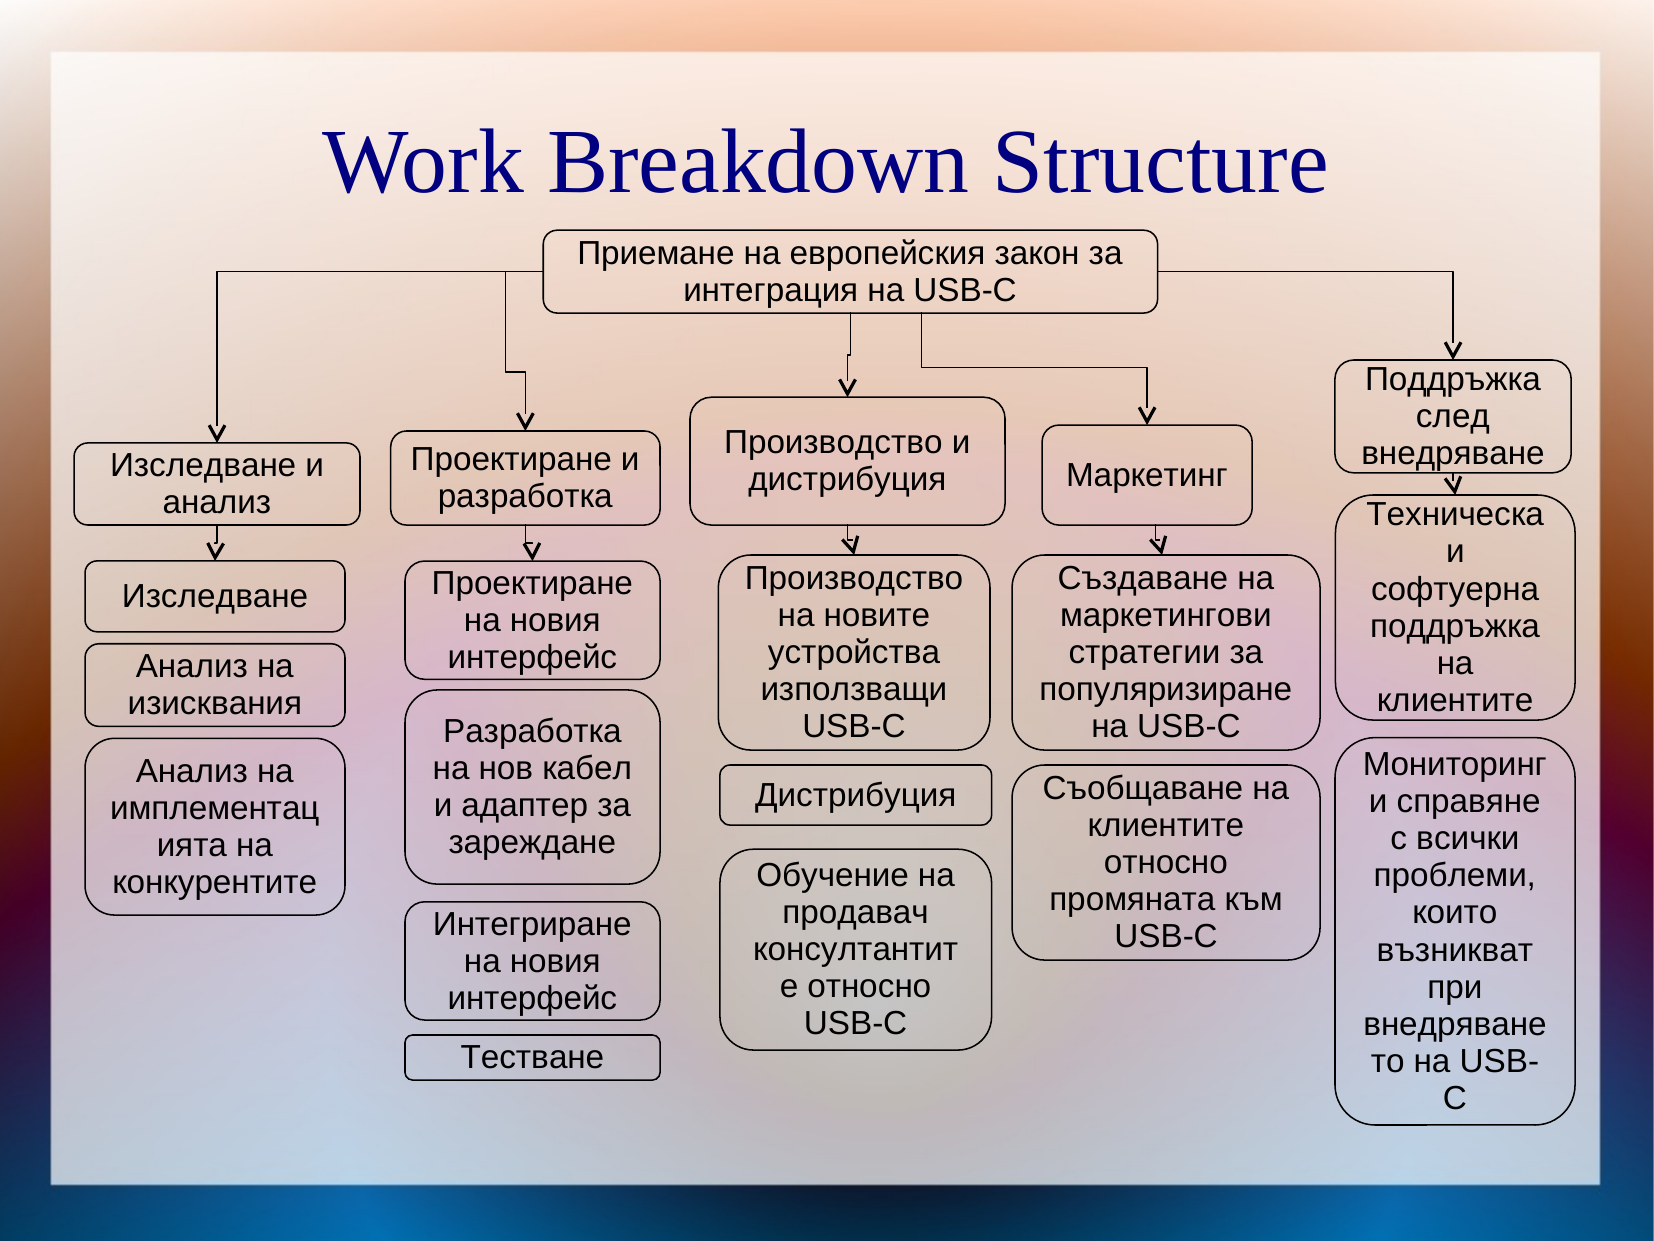

# Work Breakdown Structure
Приемане на европейския закон за интеграция на USB-C
Поддръжка след внедряване
Производство и дистрибуция
Маркетинг
Проектиране и разработка
Изследване и анализ
Техническа и софтуерна поддръжка на клиентите
Производство на новите устройства използващи USB-C
Създаване на маркетингови стратегии за популяризиране на USB-C
Изследване
Проектиране на новия интерфейс
Анализ на изисквания
Разработка на нов кабел и адаптер за зареждане
Мониторинг и справяне с всички проблеми, които възникват при внедряването на USB-C
Анализ на имплементацията на конкурентите
Дистрибуция
Съобщаване на клиентите относно промяната към USB-C
Обучение на продавач консултантите относно USB-C
Интегриране на новия интерфейс
Тестване